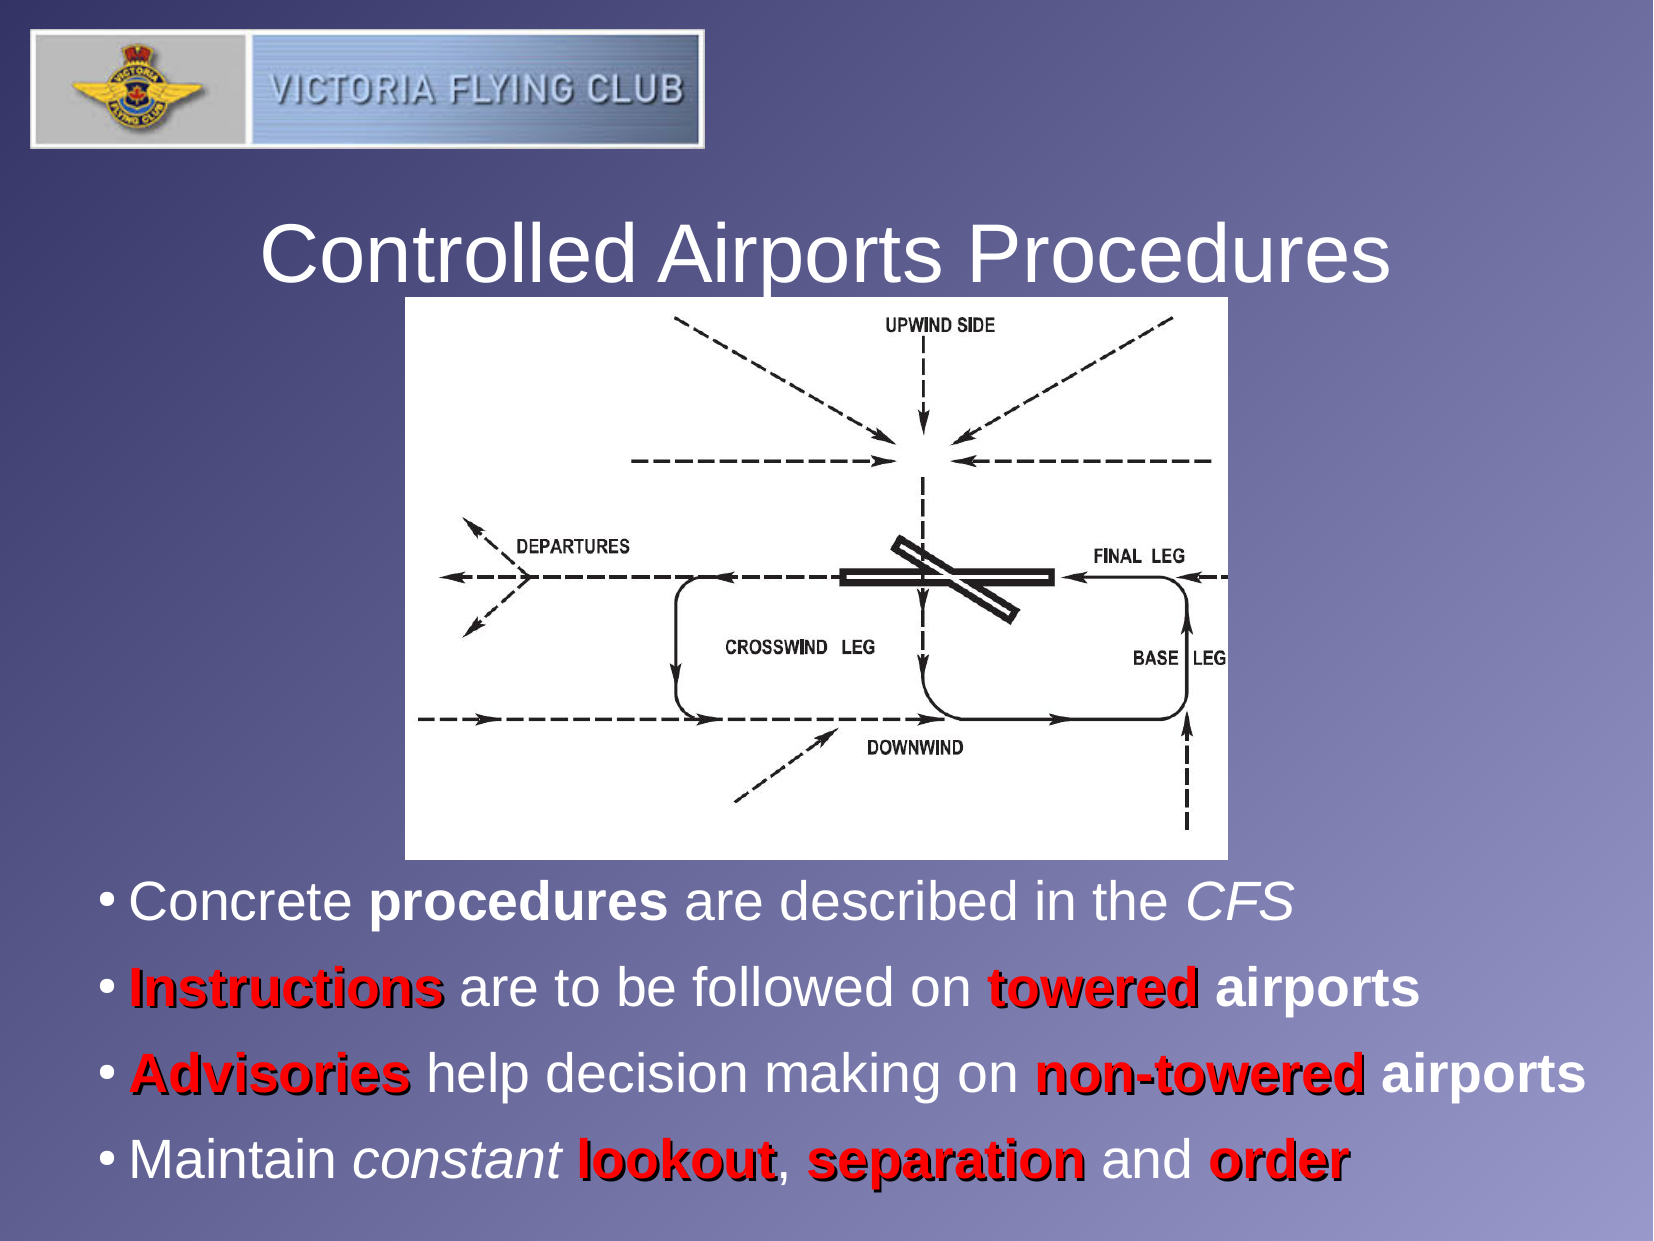

# Controlled Airports Procedures
Concrete procedures are described in the CFS
Instructions are to be followed on towered airports
Advisories help decision making on non-towered airports
Maintain constant lookout, separation and order